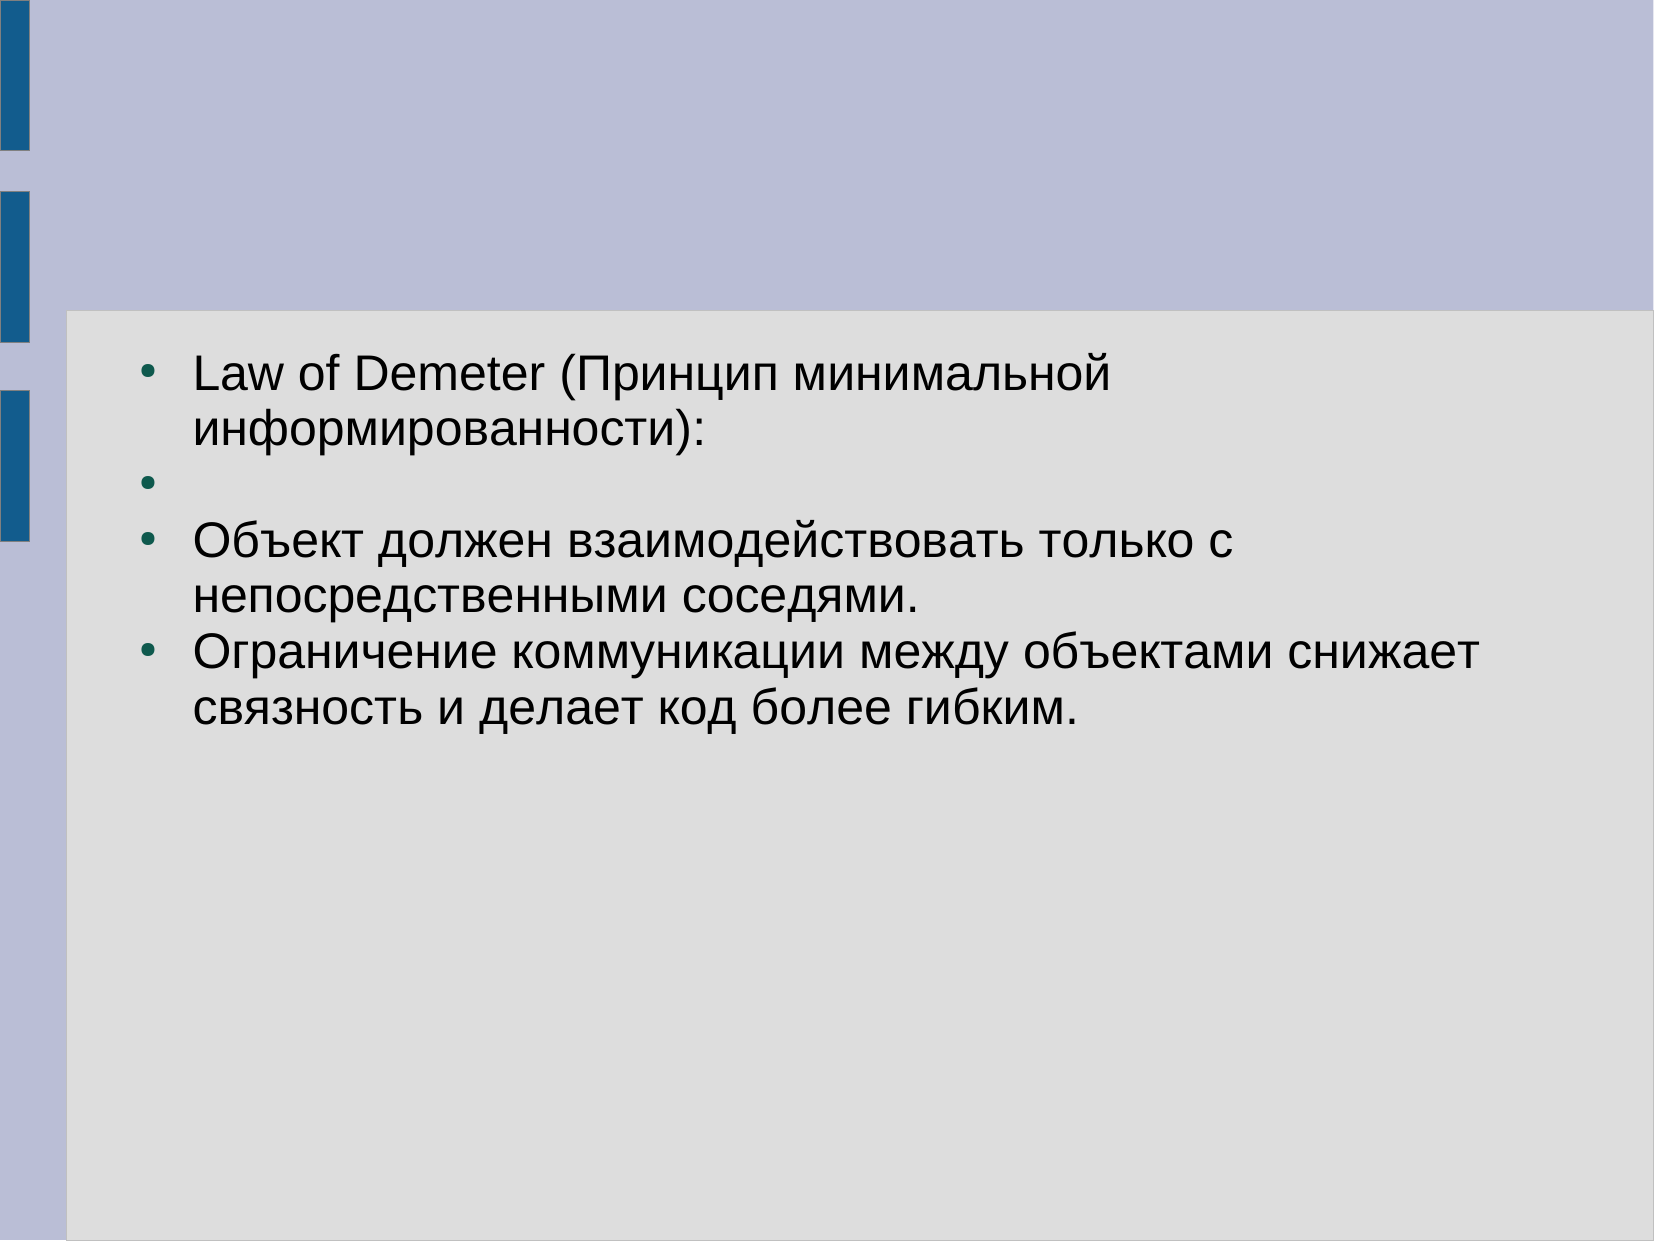

#
Law of Demeter (Принцип минимальной информированности):
Объект должен взаимодействовать только с непосредственными соседями.
Ограничение коммуникации между объектами снижает связность и делает код более гибким.